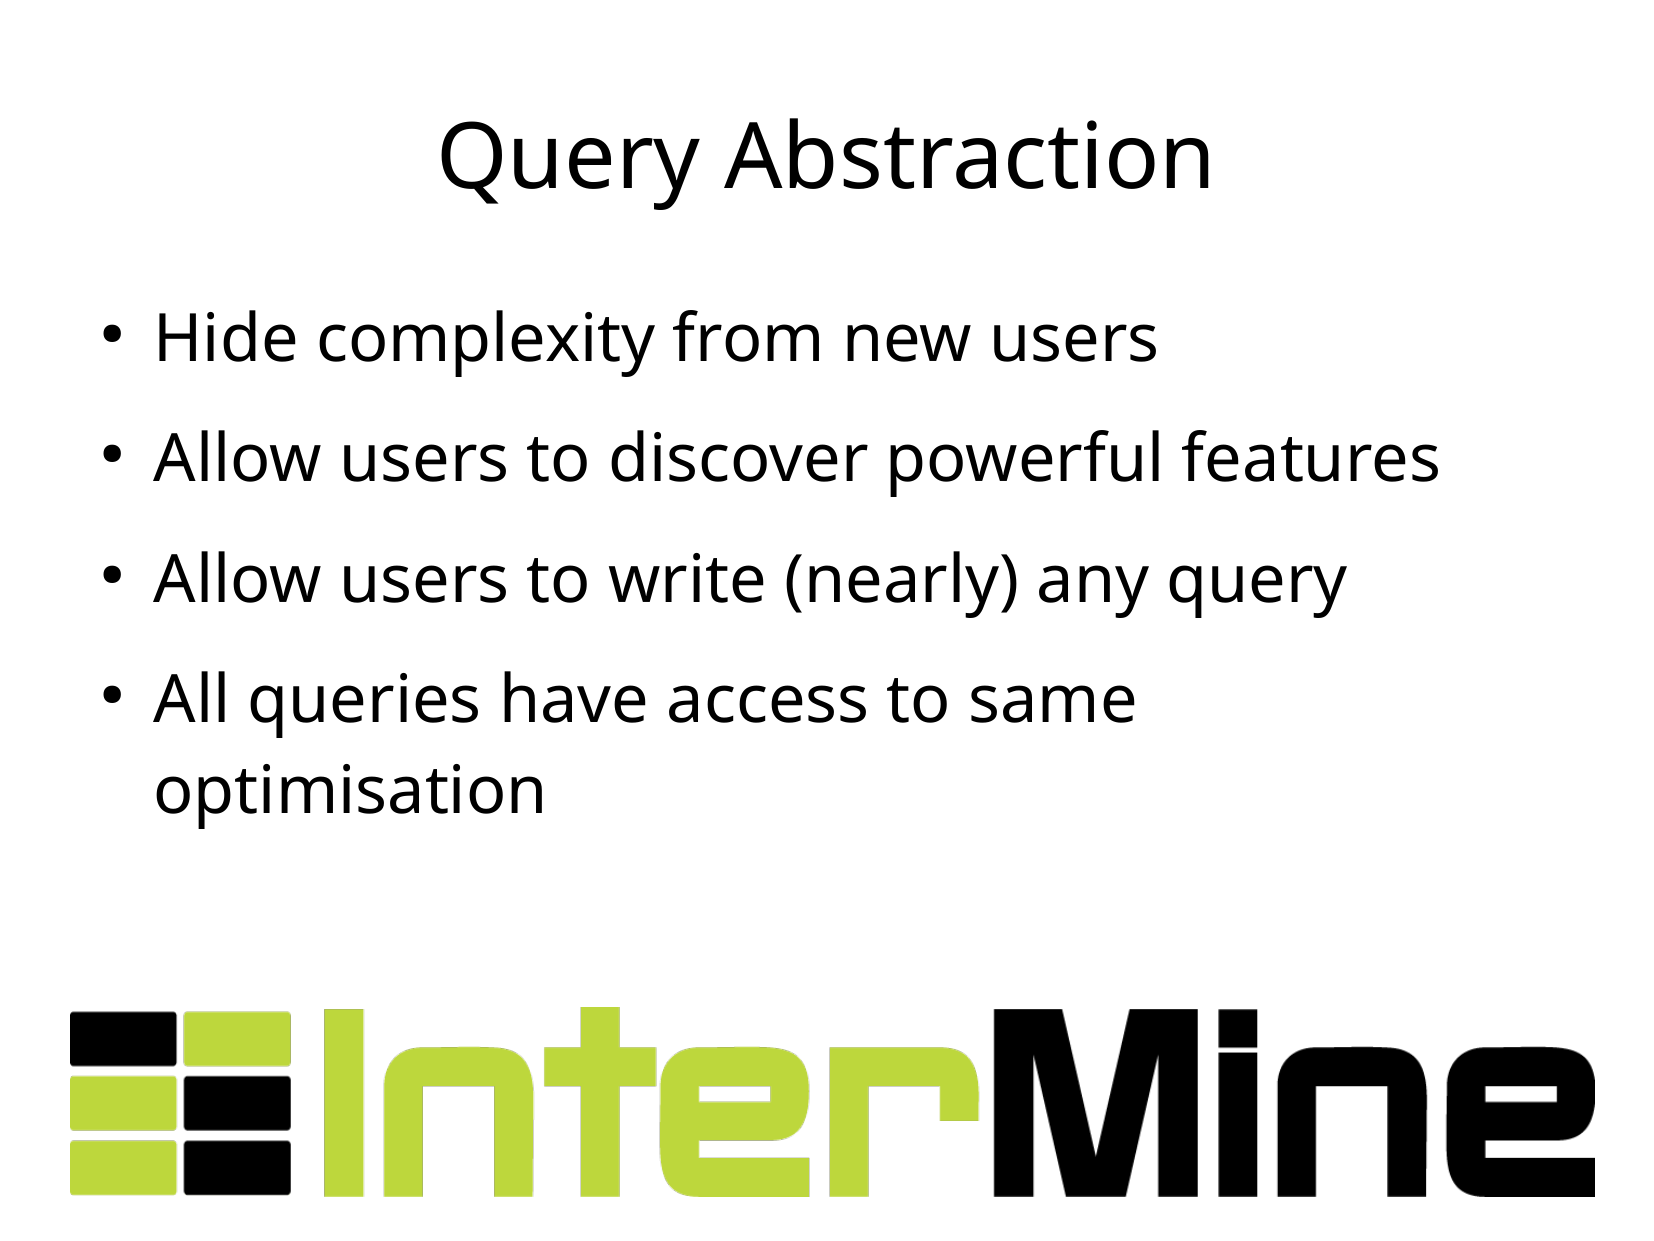

# Query Abstraction
Hide complexity from new users
Allow users to discover powerful features
Allow users to write (nearly) any query
All queries have access to same optimisation